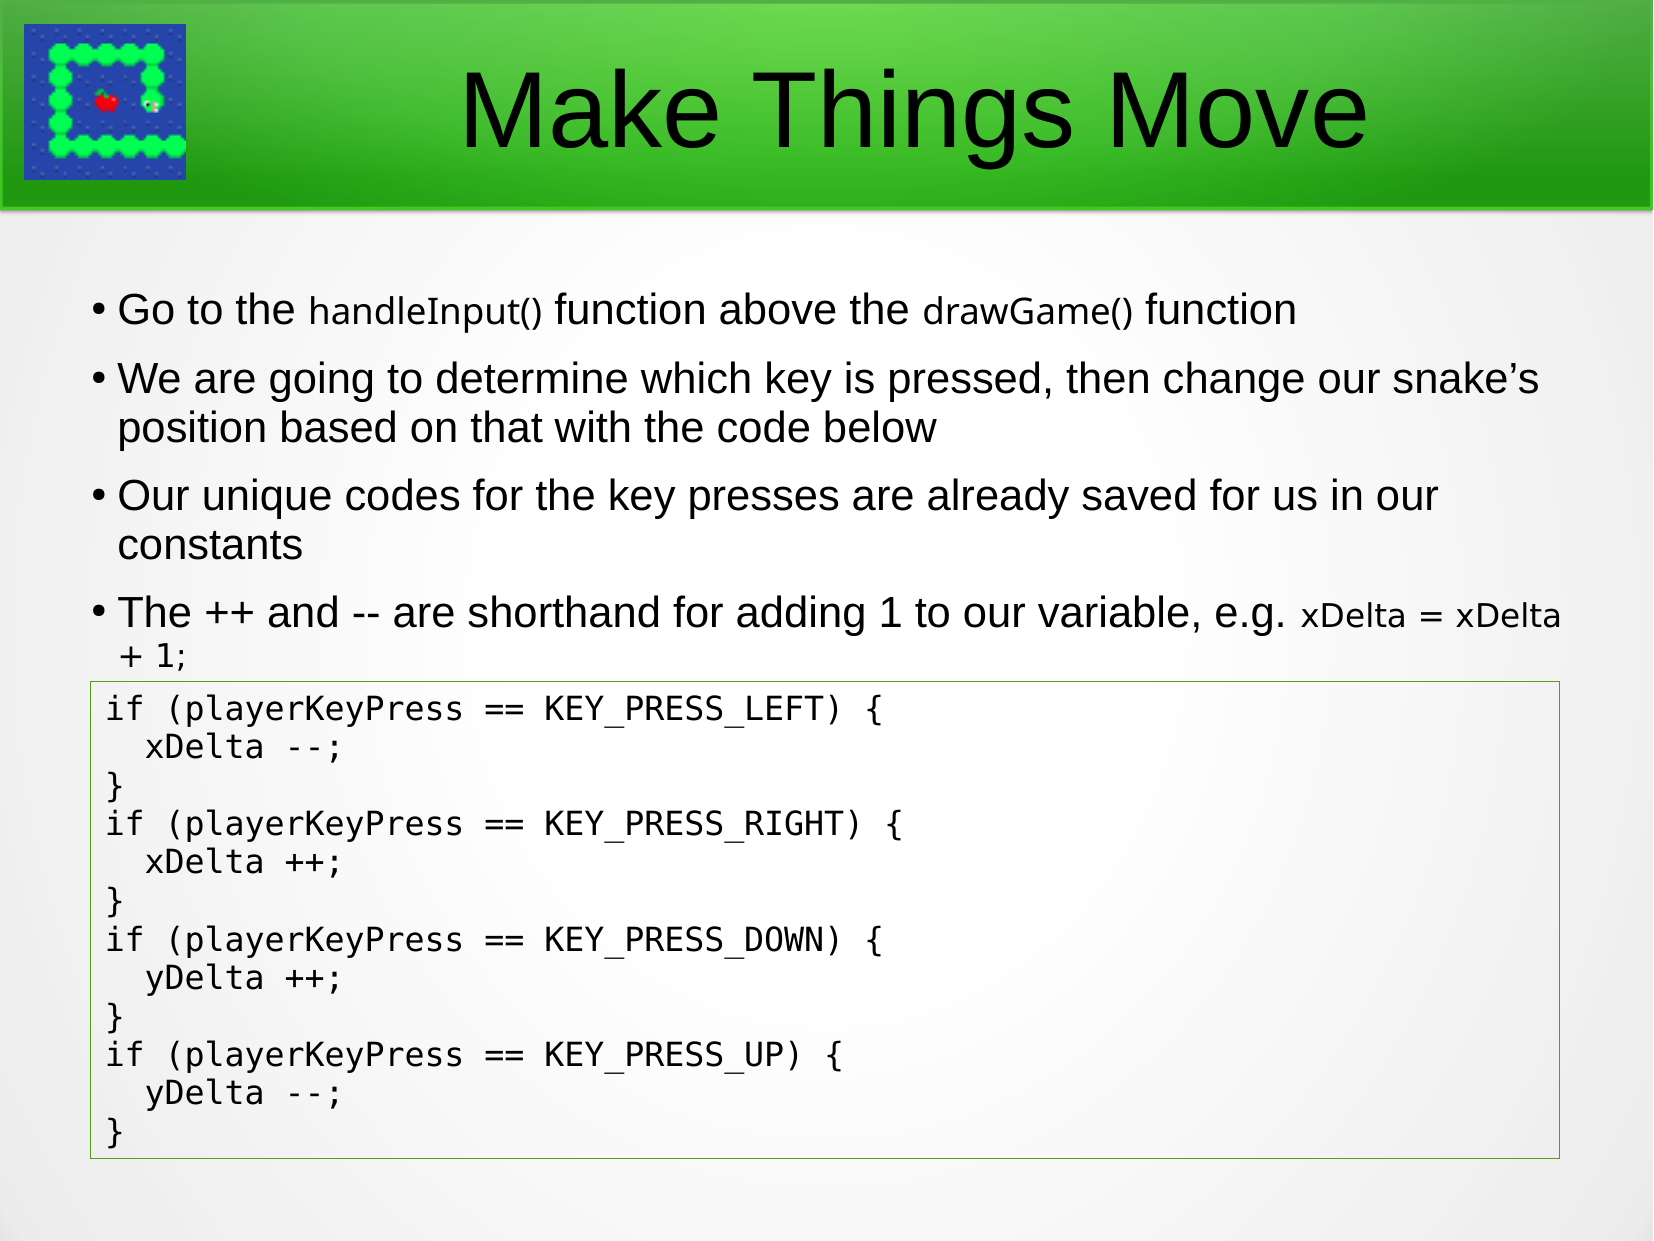

# Make Things Move
Go to the handleInput() function above the drawGame() function
We are going to determine which key is pressed, then change our snake’s position based on that with the code below
Our unique codes for the key presses are already saved for us in our constants
The ++ and -- are shorthand for adding 1 to our variable, e.g. xDelta = xDelta + 1;
if (playerKeyPress == KEY_PRESS_LEFT) {
 xDelta --;
}
if (playerKeyPress == KEY_PRESS_RIGHT) {
 xDelta ++;
}
if (playerKeyPress == KEY_PRESS_DOWN) {
 yDelta ++;
}
if (playerKeyPress == KEY_PRESS_UP) {
 yDelta --;
}